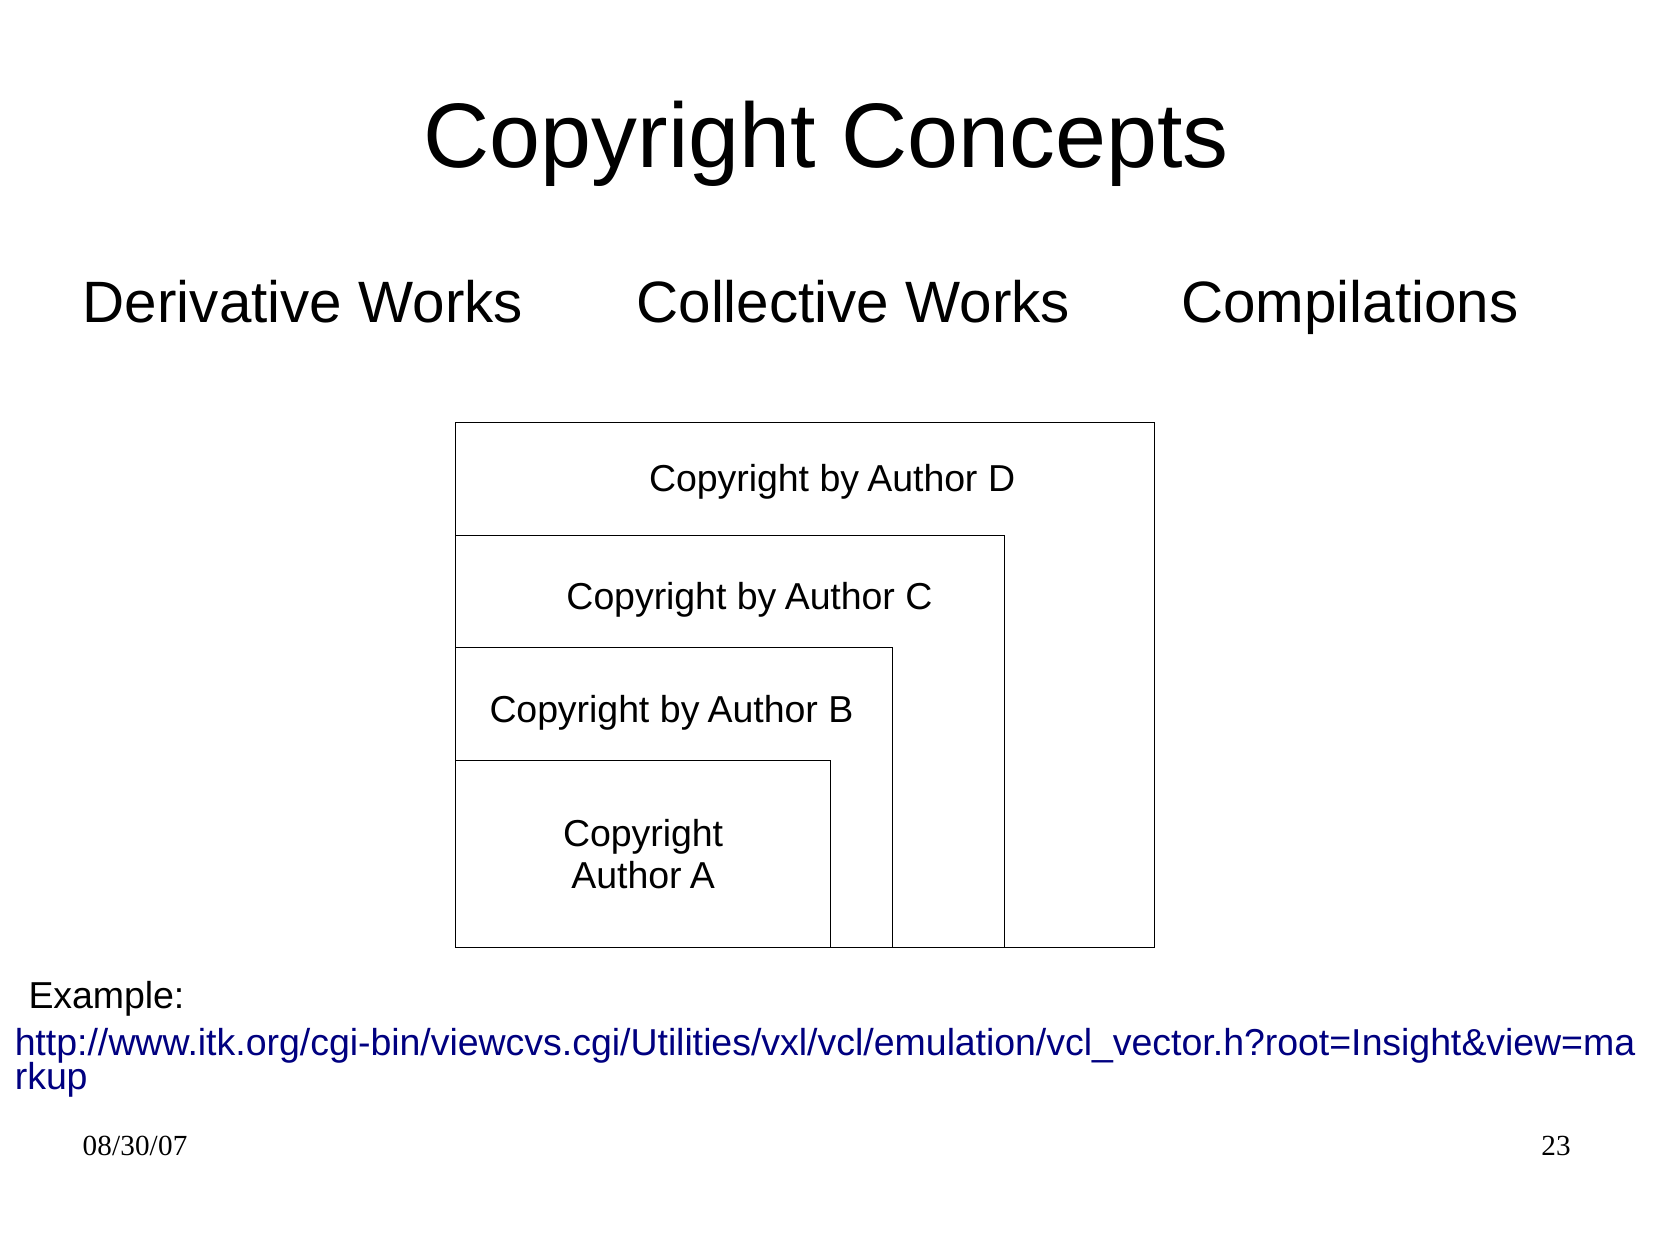

# Copyright Concepts
Derivative Works
Collective Works
Compilations
Copyright by Author D
Copyright by Author C
Copyright by Author B
Copyright
Author A
Example:
http://www.itk.org/cgi-bin/viewcvs.cgi/Utilities/vxl/vcl/emulation/vcl_vector.h?root=Insight&view=markup
08/30/07
23